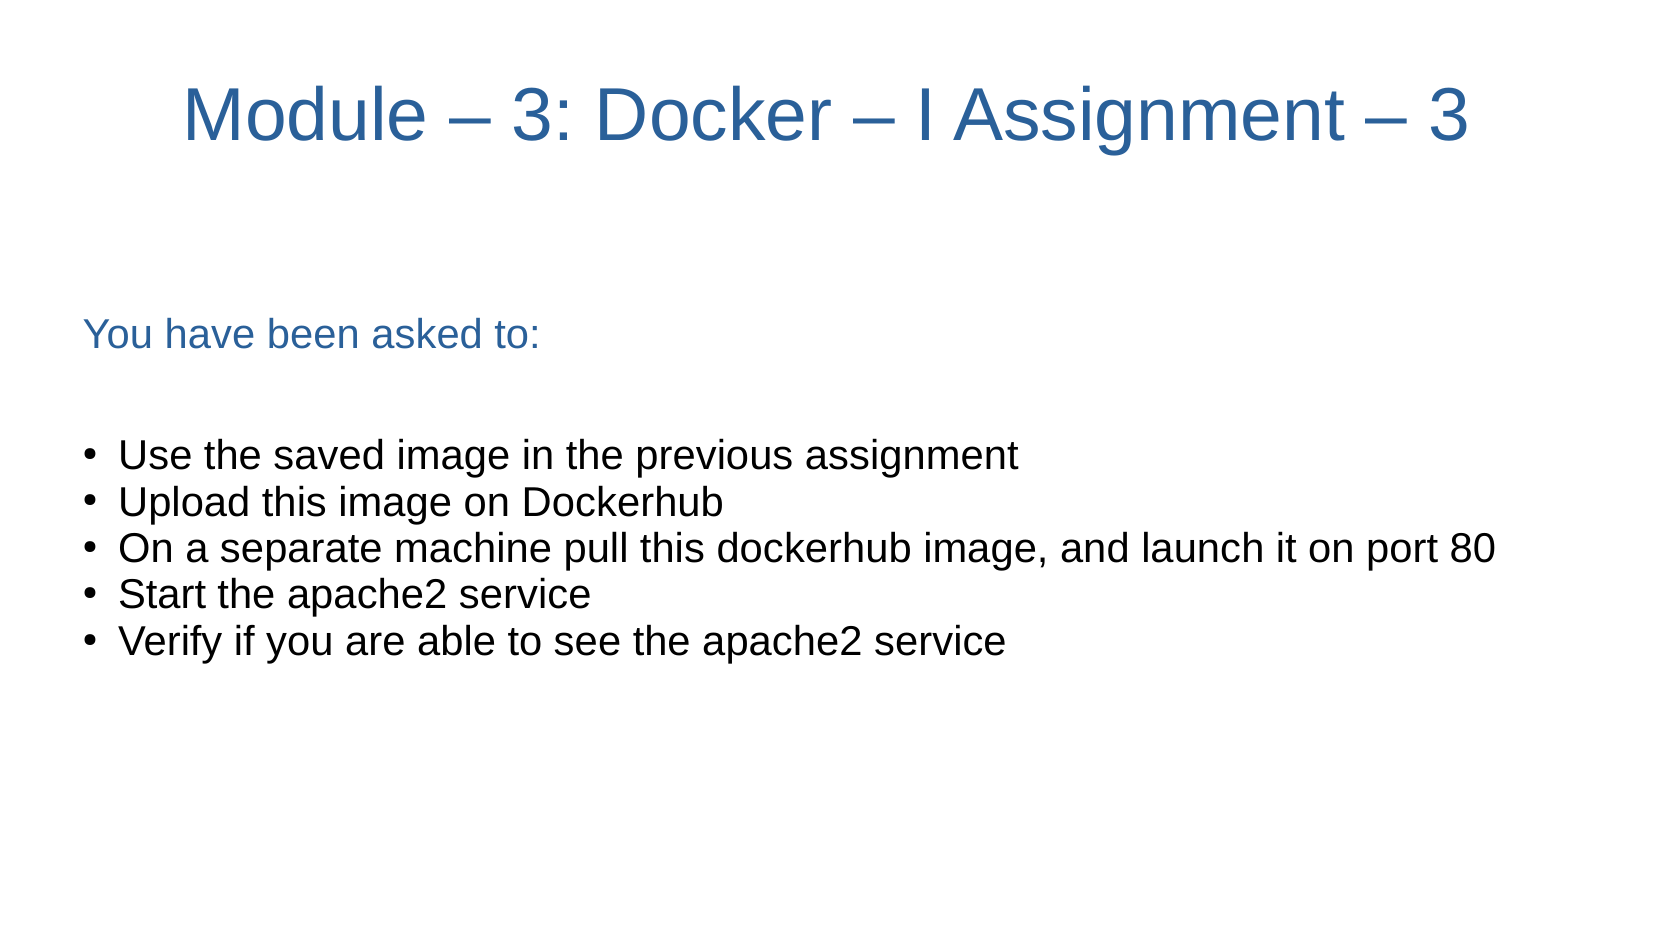

# Module – 3: Docker – I Assignment – 3
You have been asked to:
Use the saved image in the previous assignment
Upload this image on Dockerhub
On a separate machine pull this dockerhub image, and launch it on port 80
Start the apache2 service
Verify if you are able to see the apache2 service